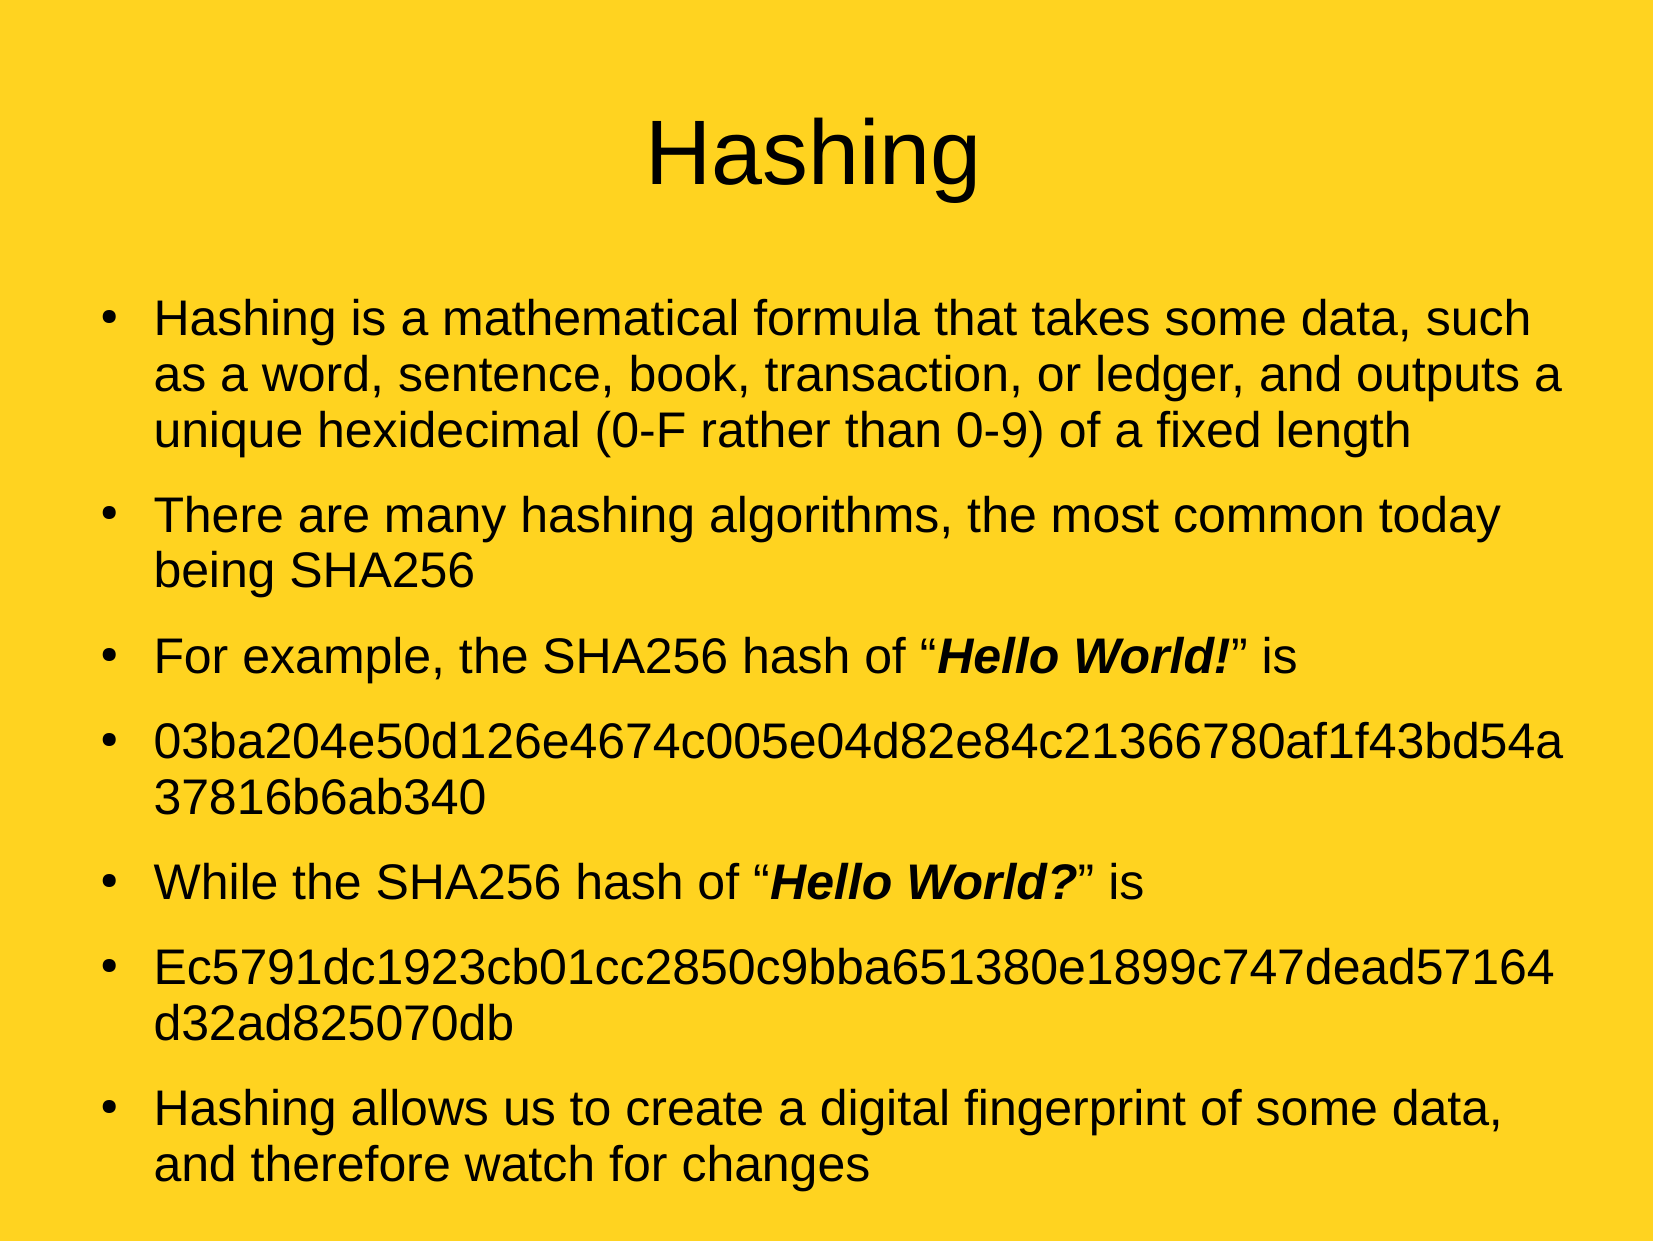

# Hashing
Hashing is a mathematical formula that takes some data, such as a word, sentence, book, transaction, or ledger, and outputs a unique hexidecimal (0-F rather than 0-9) of a fixed length
There are many hashing algorithms, the most common today being SHA256
For example, the SHA256 hash of “Hello World!” is
03ba204e50d126e4674c005e04d82e84c21366780af1f43bd54a37816b6ab340
While the SHA256 hash of “Hello World?” is
Ec5791dc1923cb01cc2850c9bba651380e1899c747dead57164d32ad825070db
Hashing allows us to create a digital fingerprint of some data, and therefore watch for changes